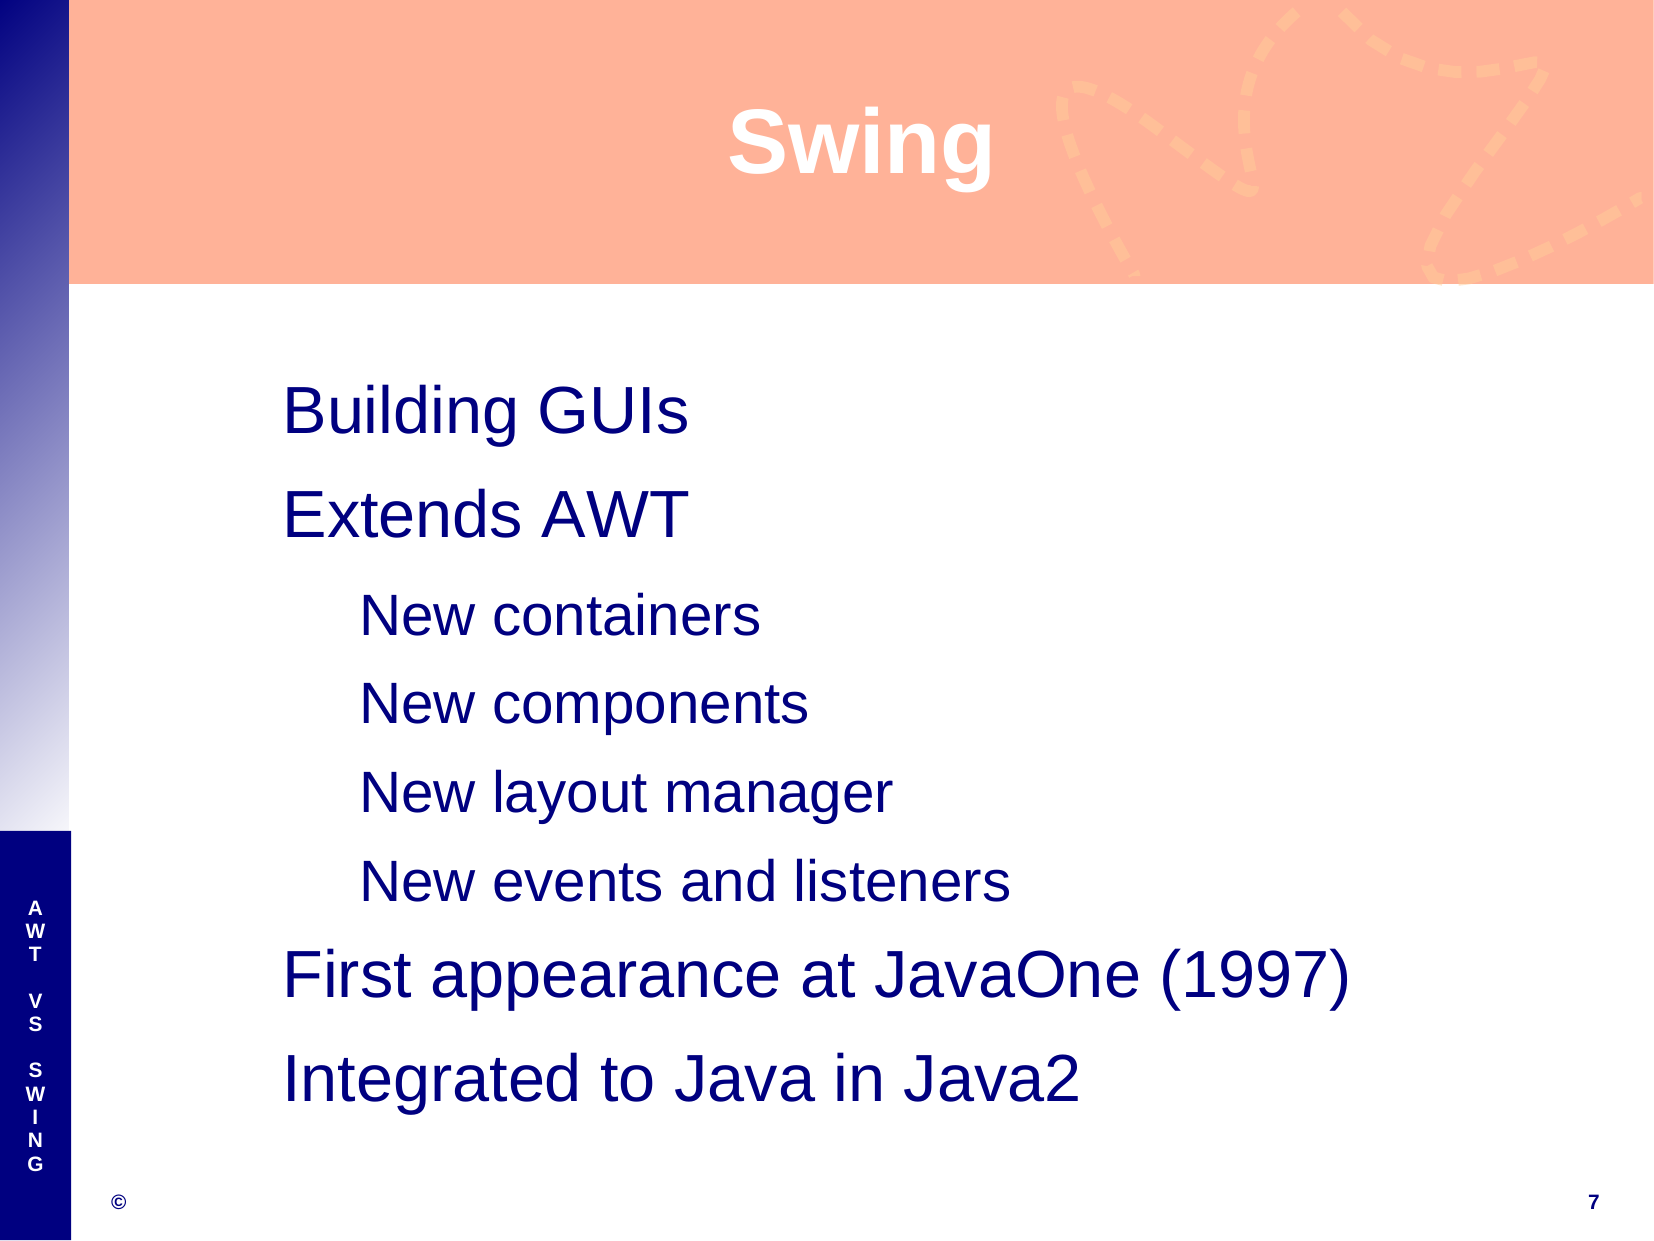

Swing
# Building GUIs
Extends AWT
New containers
New components
New layout manager
New events and listeners
First appearance at JavaOne (1997)
Integrated to Java in Java2
A
W
T
V
S
S
W
I
N
G